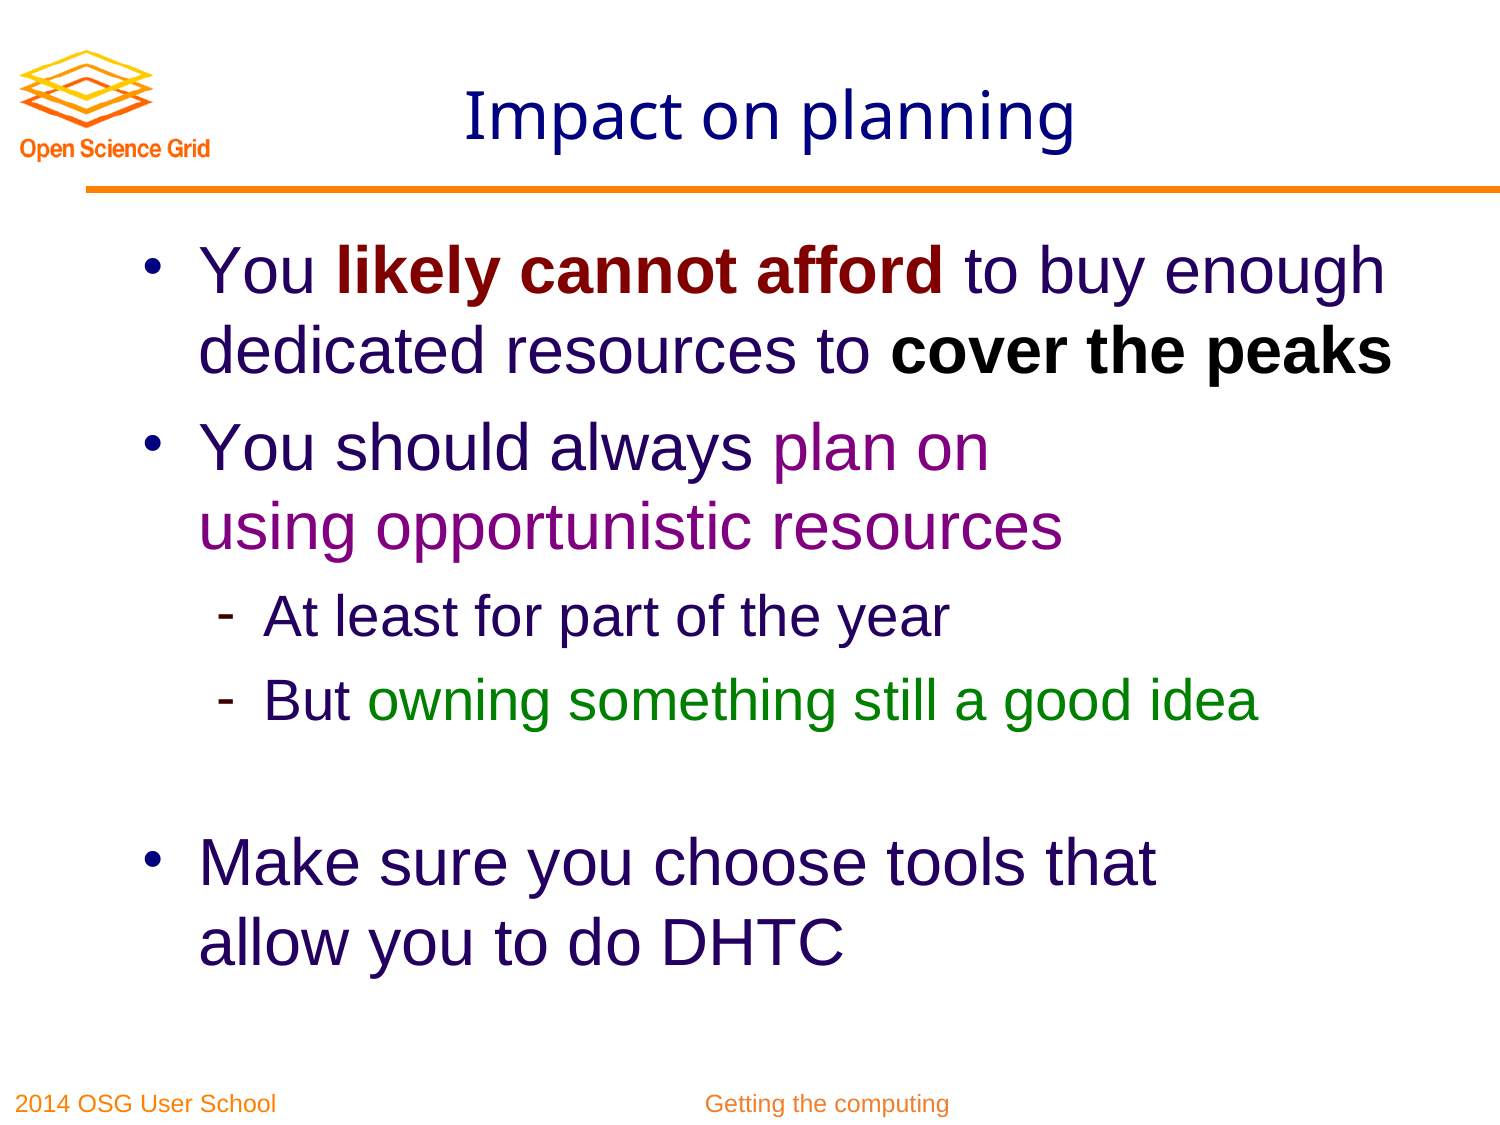

# Impact on planning
You likely cannot afford to buy enough dedicated resources to cover the peaks
You should always plan on using opportunistic resources
At least for part of the year
But owning something still a good idea
Make sure you choose tools that allow you to do DHTC